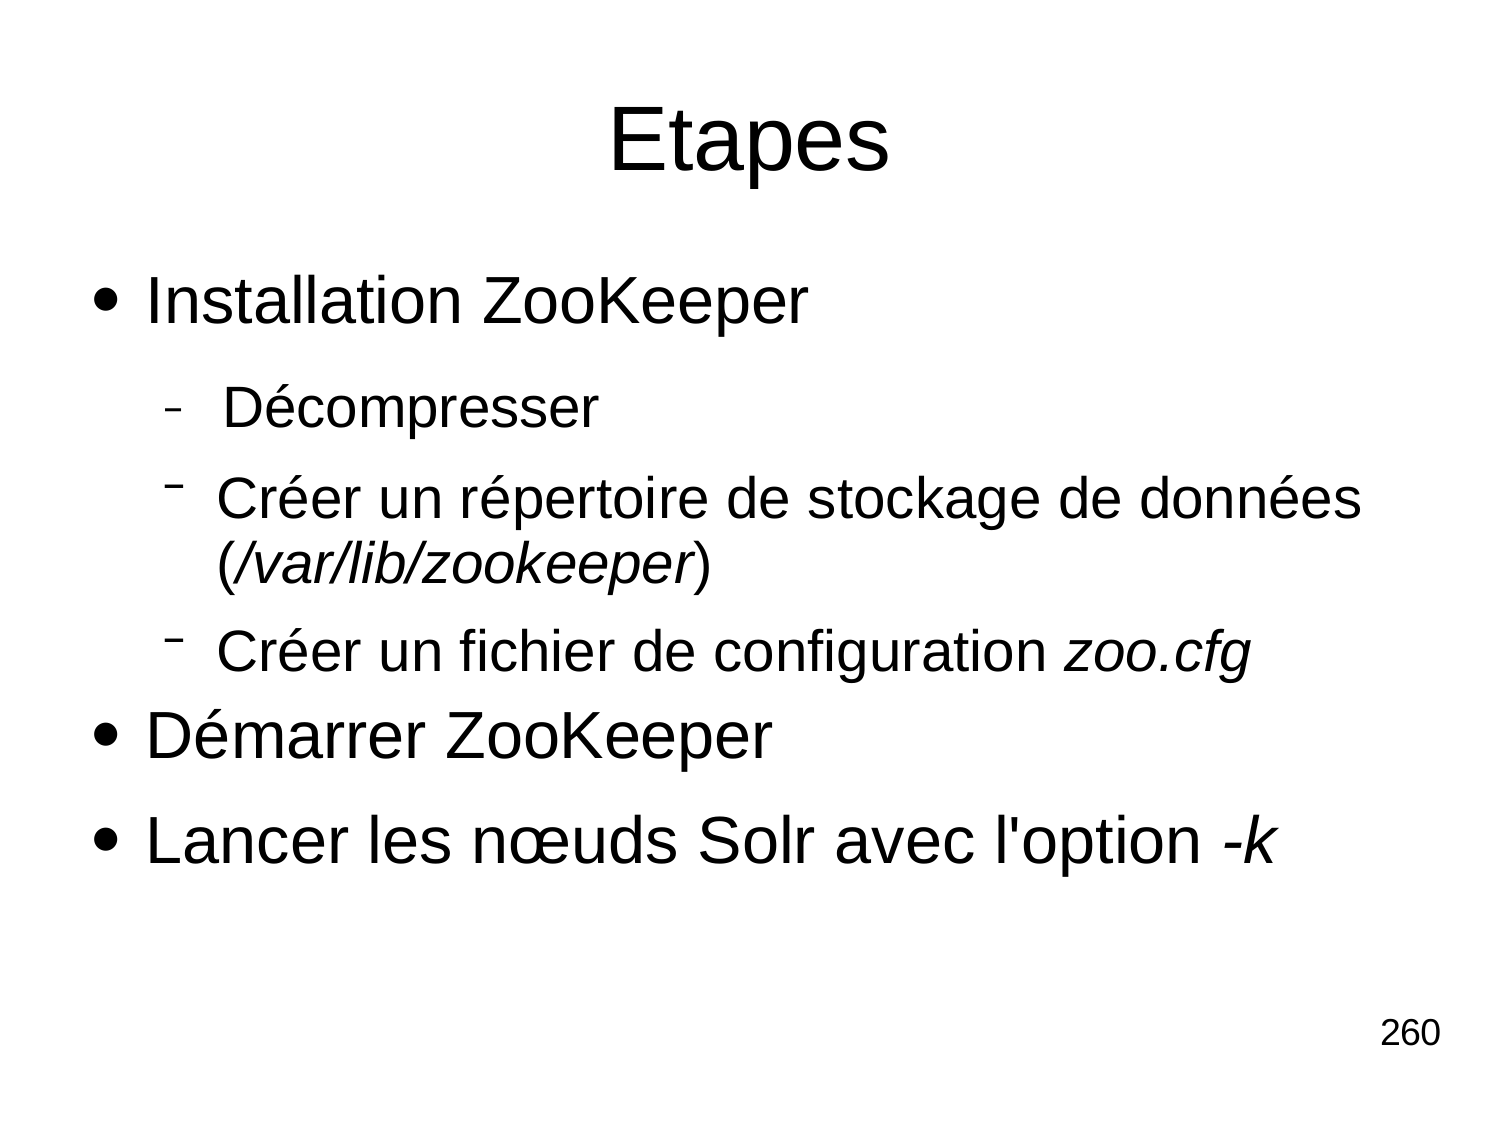

# Etapes
Installation ZooKeeper
●
–	Décompresser
Créer un répertoire de stockage de données (/var/lib/zookeeper)
Créer un fichier de configuration zoo.cfg
–
–
Démarrer ZooKeeper
Lancer les nœuds Solr avec l'option -k
●
●
260